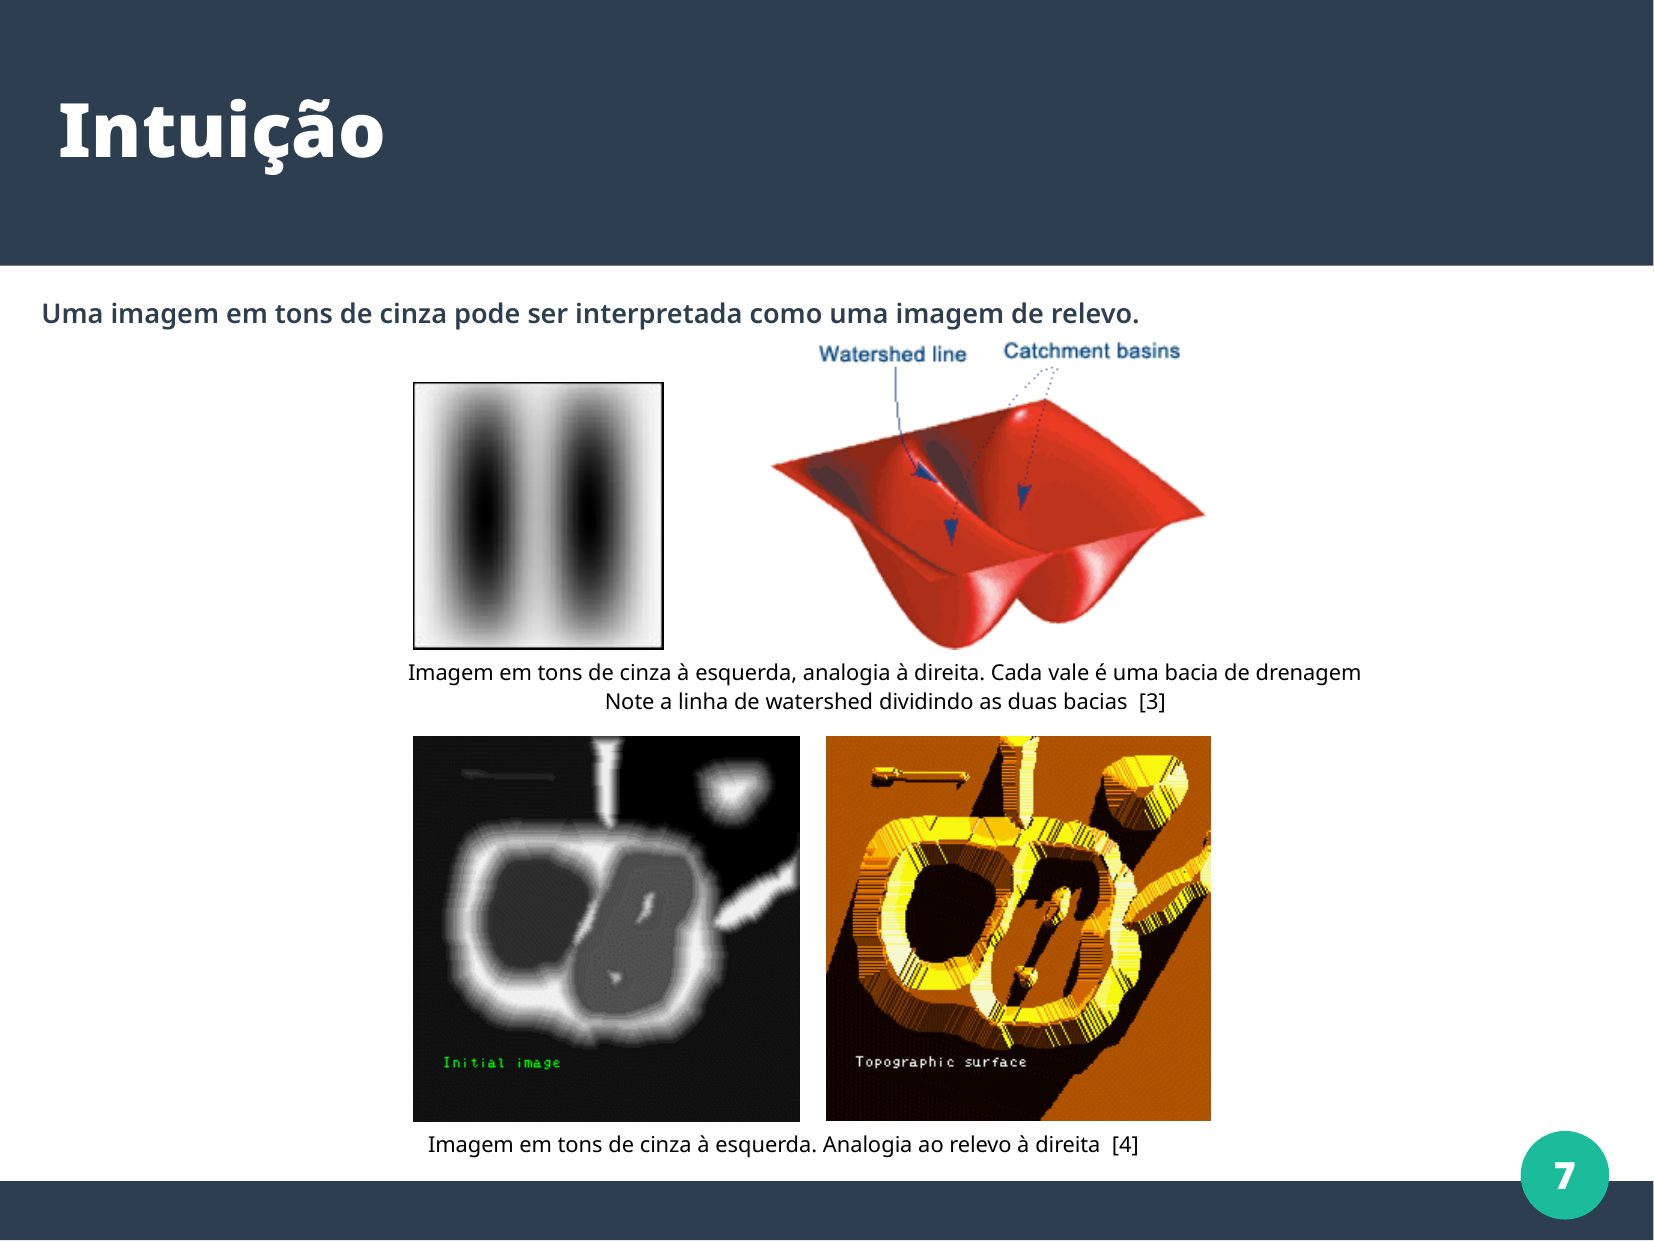

# Intuição
Uma imagem em tons de cinza pode ser interpretada como uma imagem de relevo.
Imagem em tons de cinza à esquerda, analogia à direita. Cada vale é uma bacia de drenagem
Note a linha de watershed dividindo as duas bacias [3]
7
Imagem em tons de cinza à esquerda. Analogia ao relevo à direita [4]